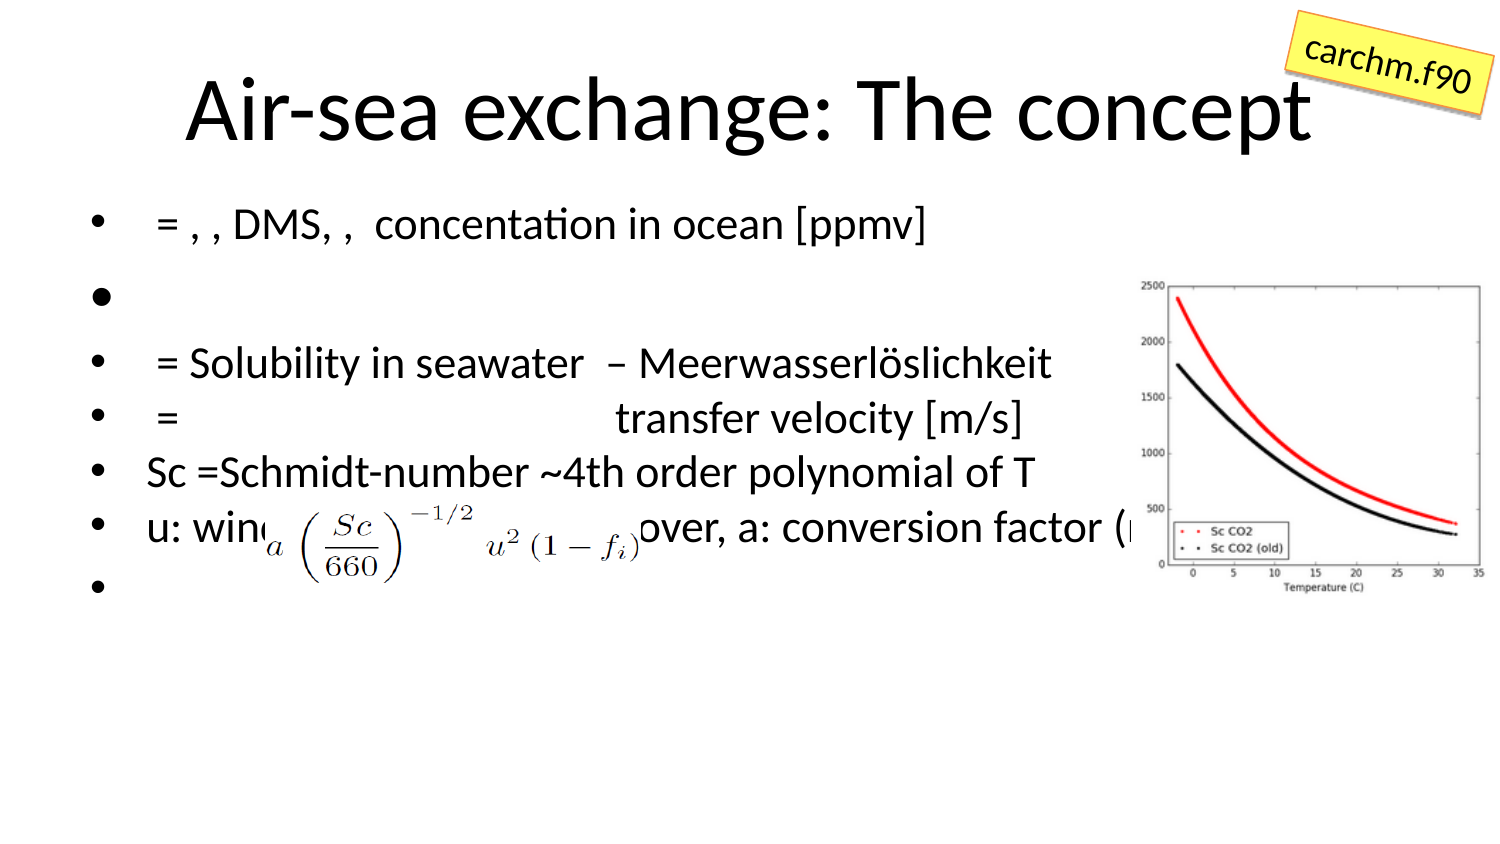

carchm.f90
# Air-sea exchange: The concept
 = , , DMS, , concentation in ocean [ppmv]
 = Solubility in seawater – Meerwasserlöslichkeit
 = 	 transfer velocity [m/s]
Sc =Schmidt-number ~4th order polynomial of T
u: wind velocity, : sea-ice cover, a: conversion factor (new OMIP)